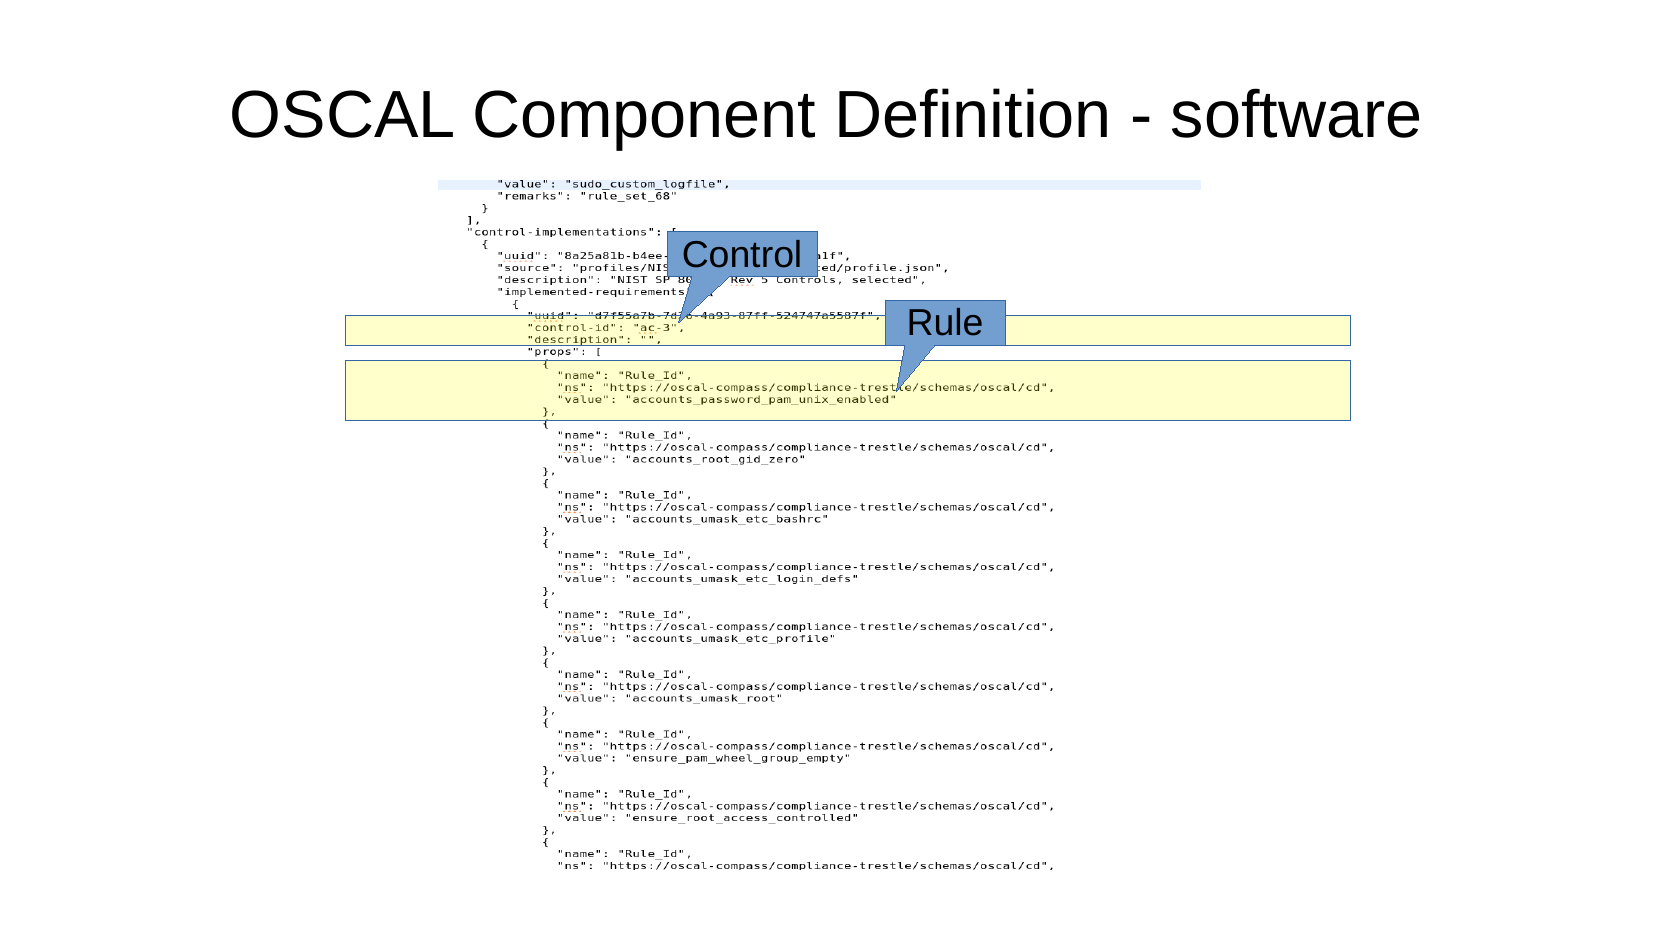

# OSCAL Component Definition - software
Control
Rule